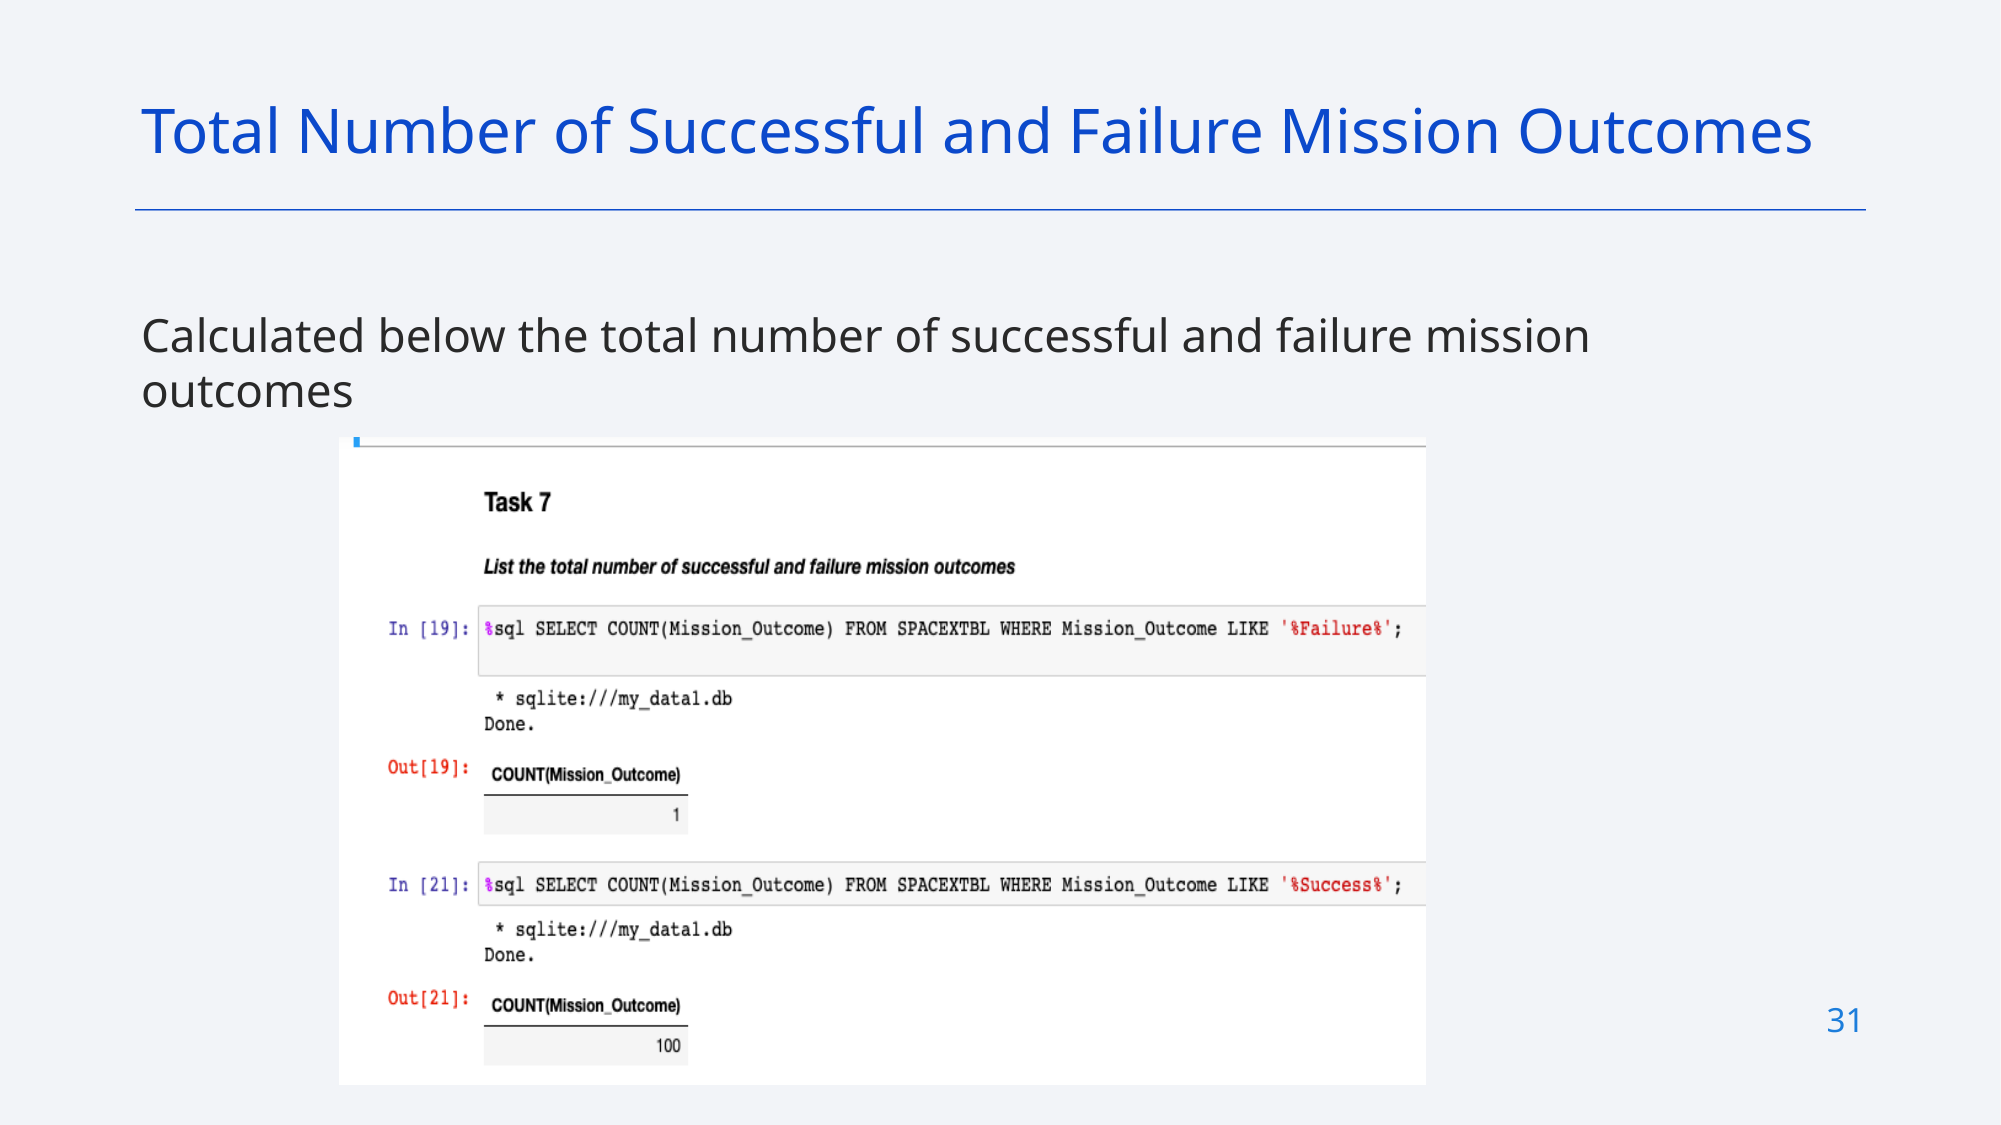

Total Number of Successful and Failure Mission Outcomes
# Calculated below the total number of successful and failure mission outcomes
31